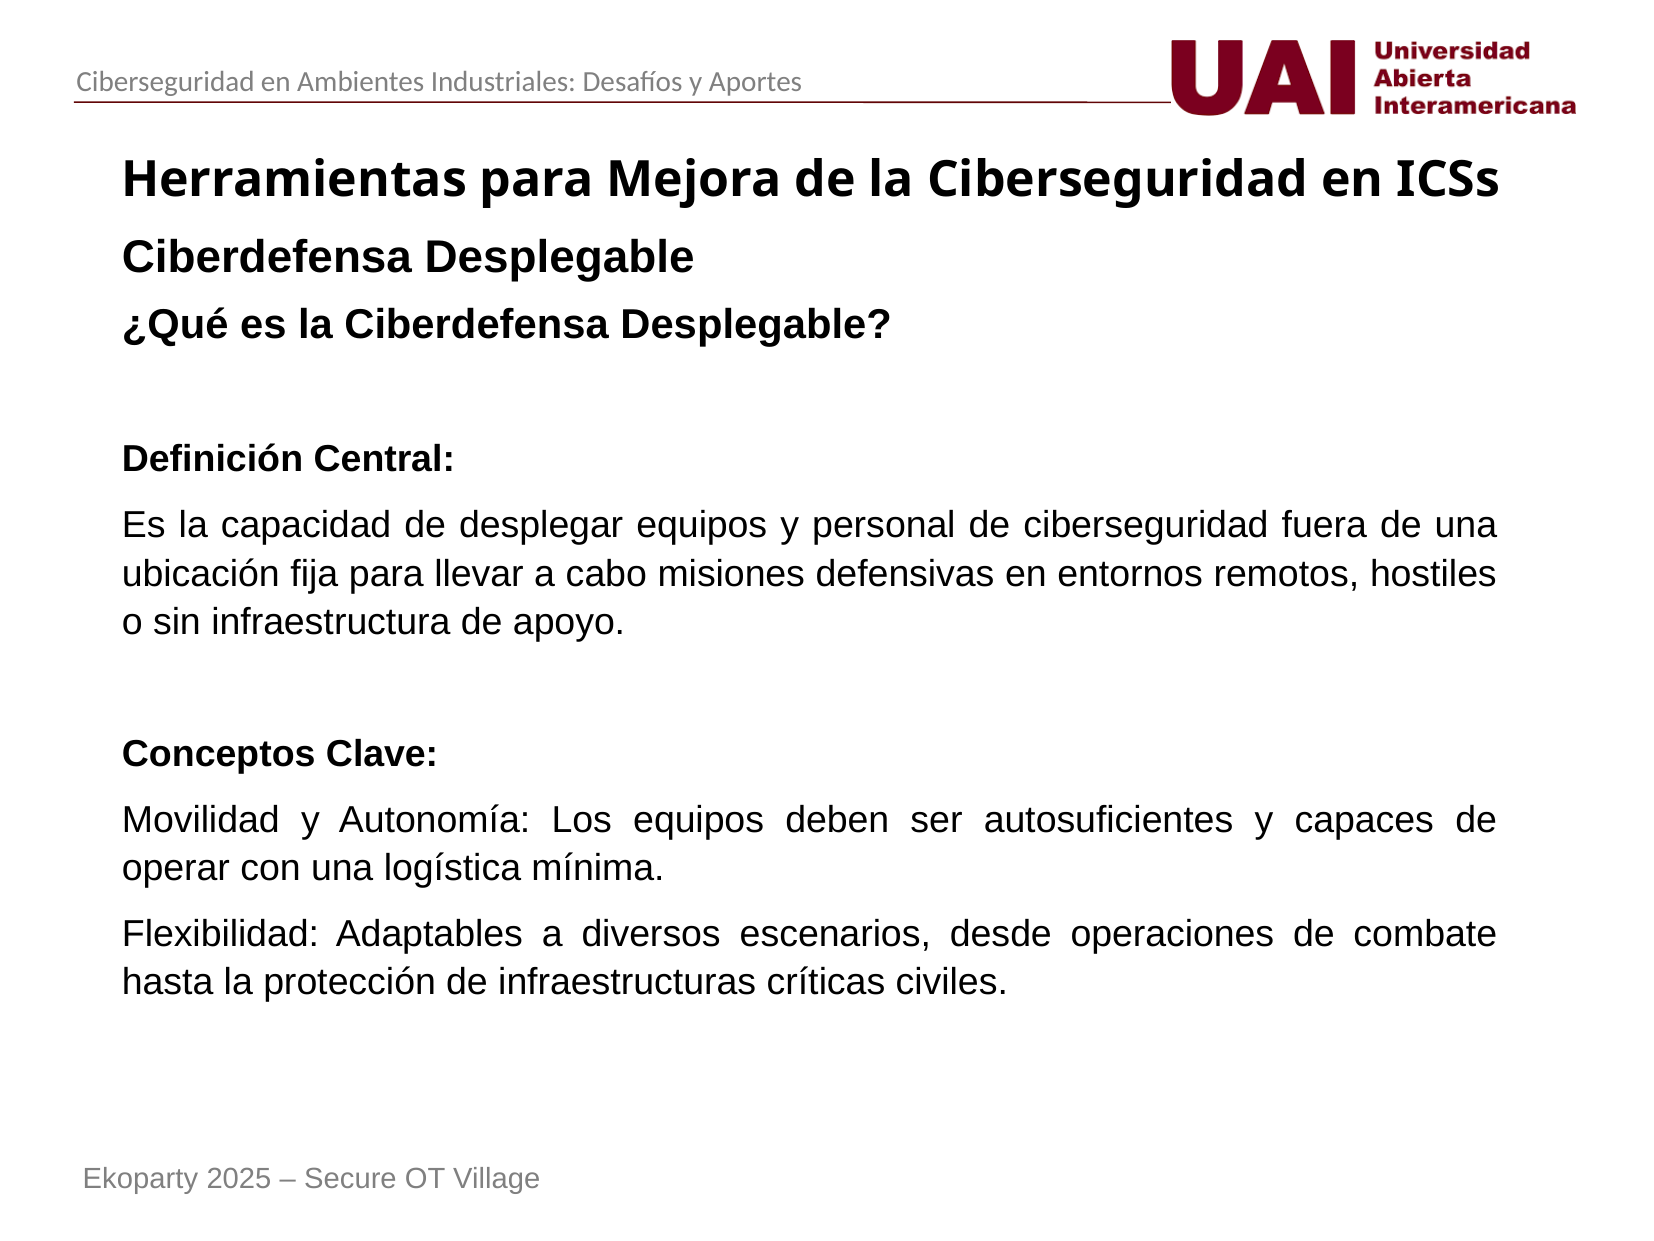

Herramientas para Mejora de la Ciberseguridad en ICSs
Ciberdefensa Desplegable
¿Qué es la Ciberdefensa Desplegable?
Definición Central:
Es la capacidad de desplegar equipos y personal de ciberseguridad fuera de una ubicación fija para llevar a cabo misiones defensivas en entornos remotos, hostiles o sin infraestructura de apoyo.
Conceptos Clave:
Movilidad y Autonomía: Los equipos deben ser autosuficientes y capaces de operar con una logística mínima.
Flexibilidad: Adaptables a diversos escenarios, desde operaciones de combate hasta la protección de infraestructuras críticas civiles.